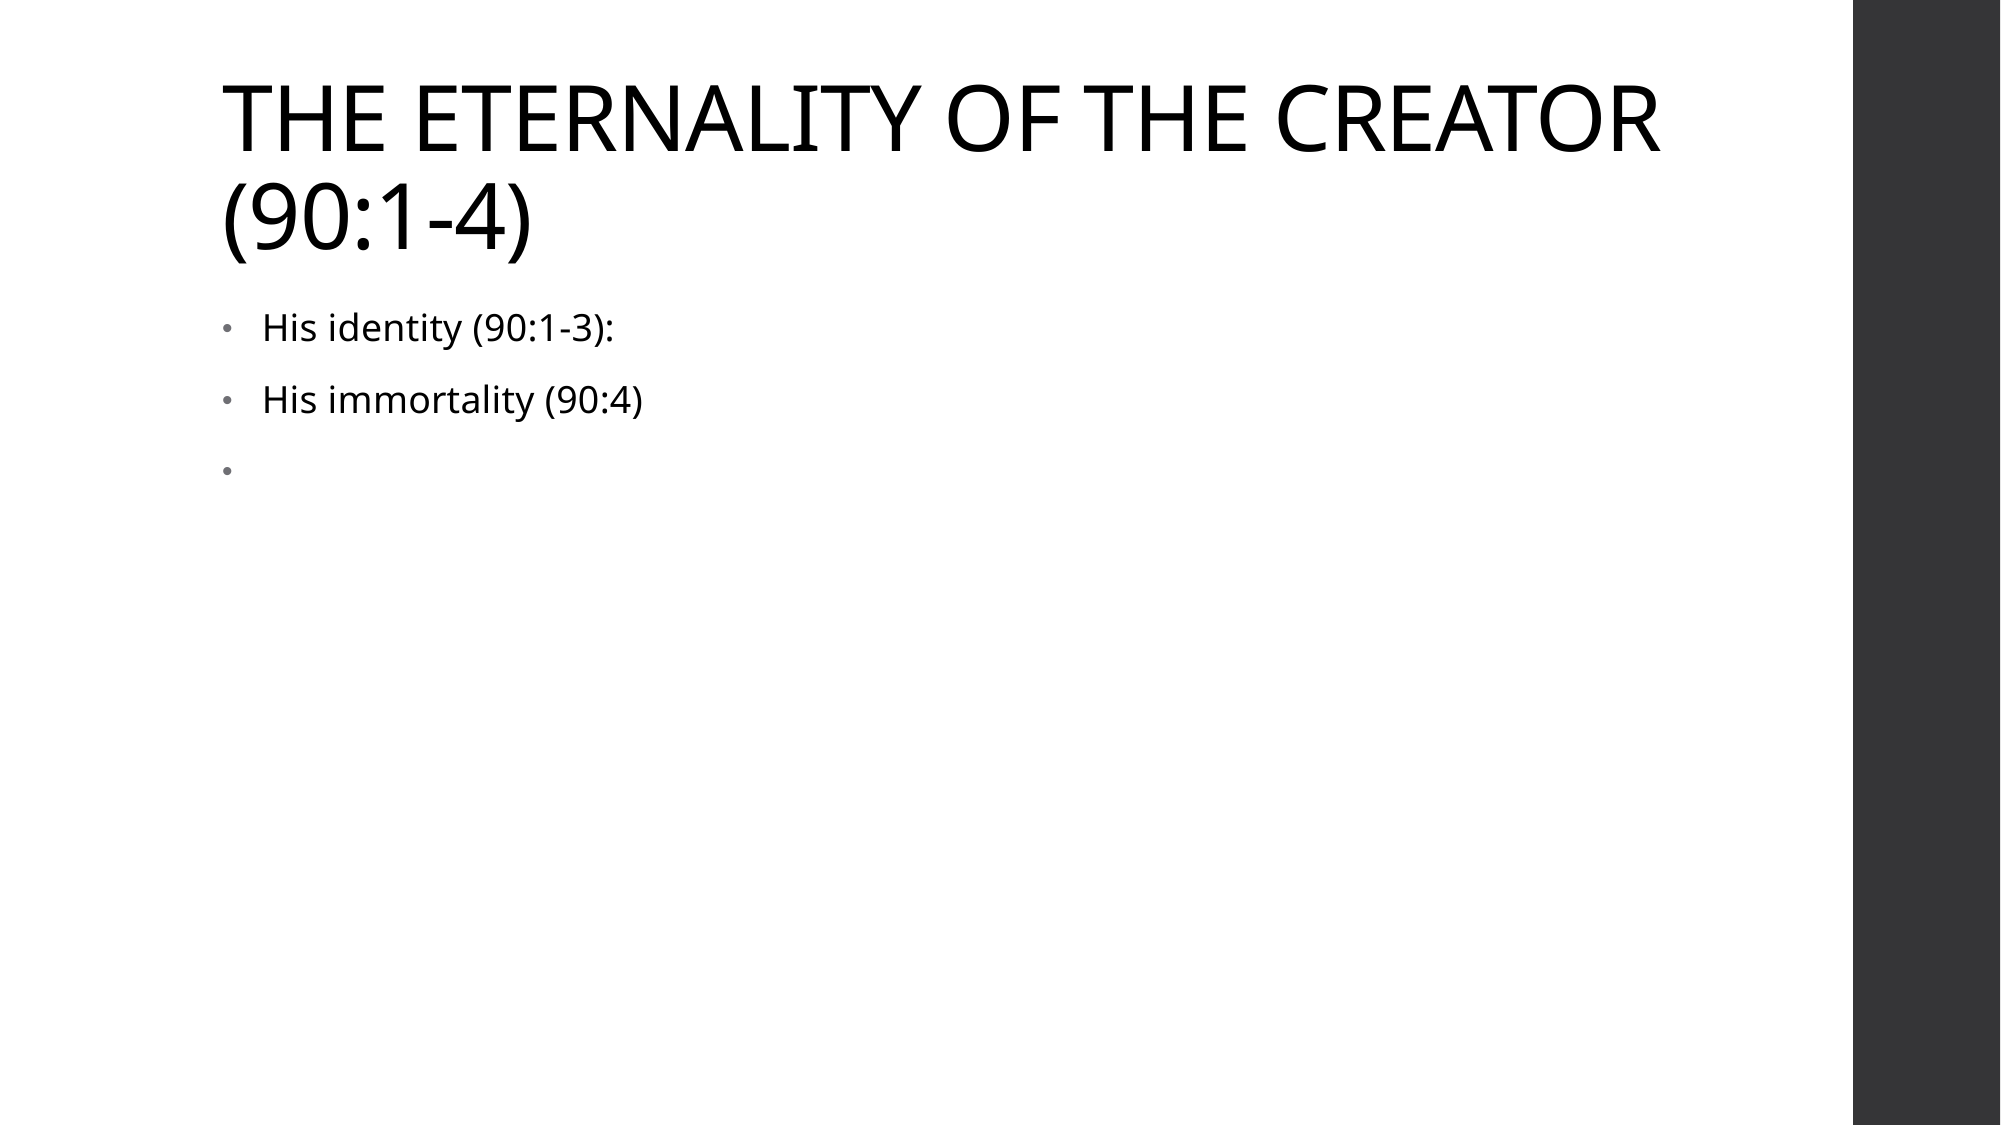

# THE ETERNALITY OF THE CREATOR (90:1-4)
 His identity (90:1-3):
 His immortality (90:4)